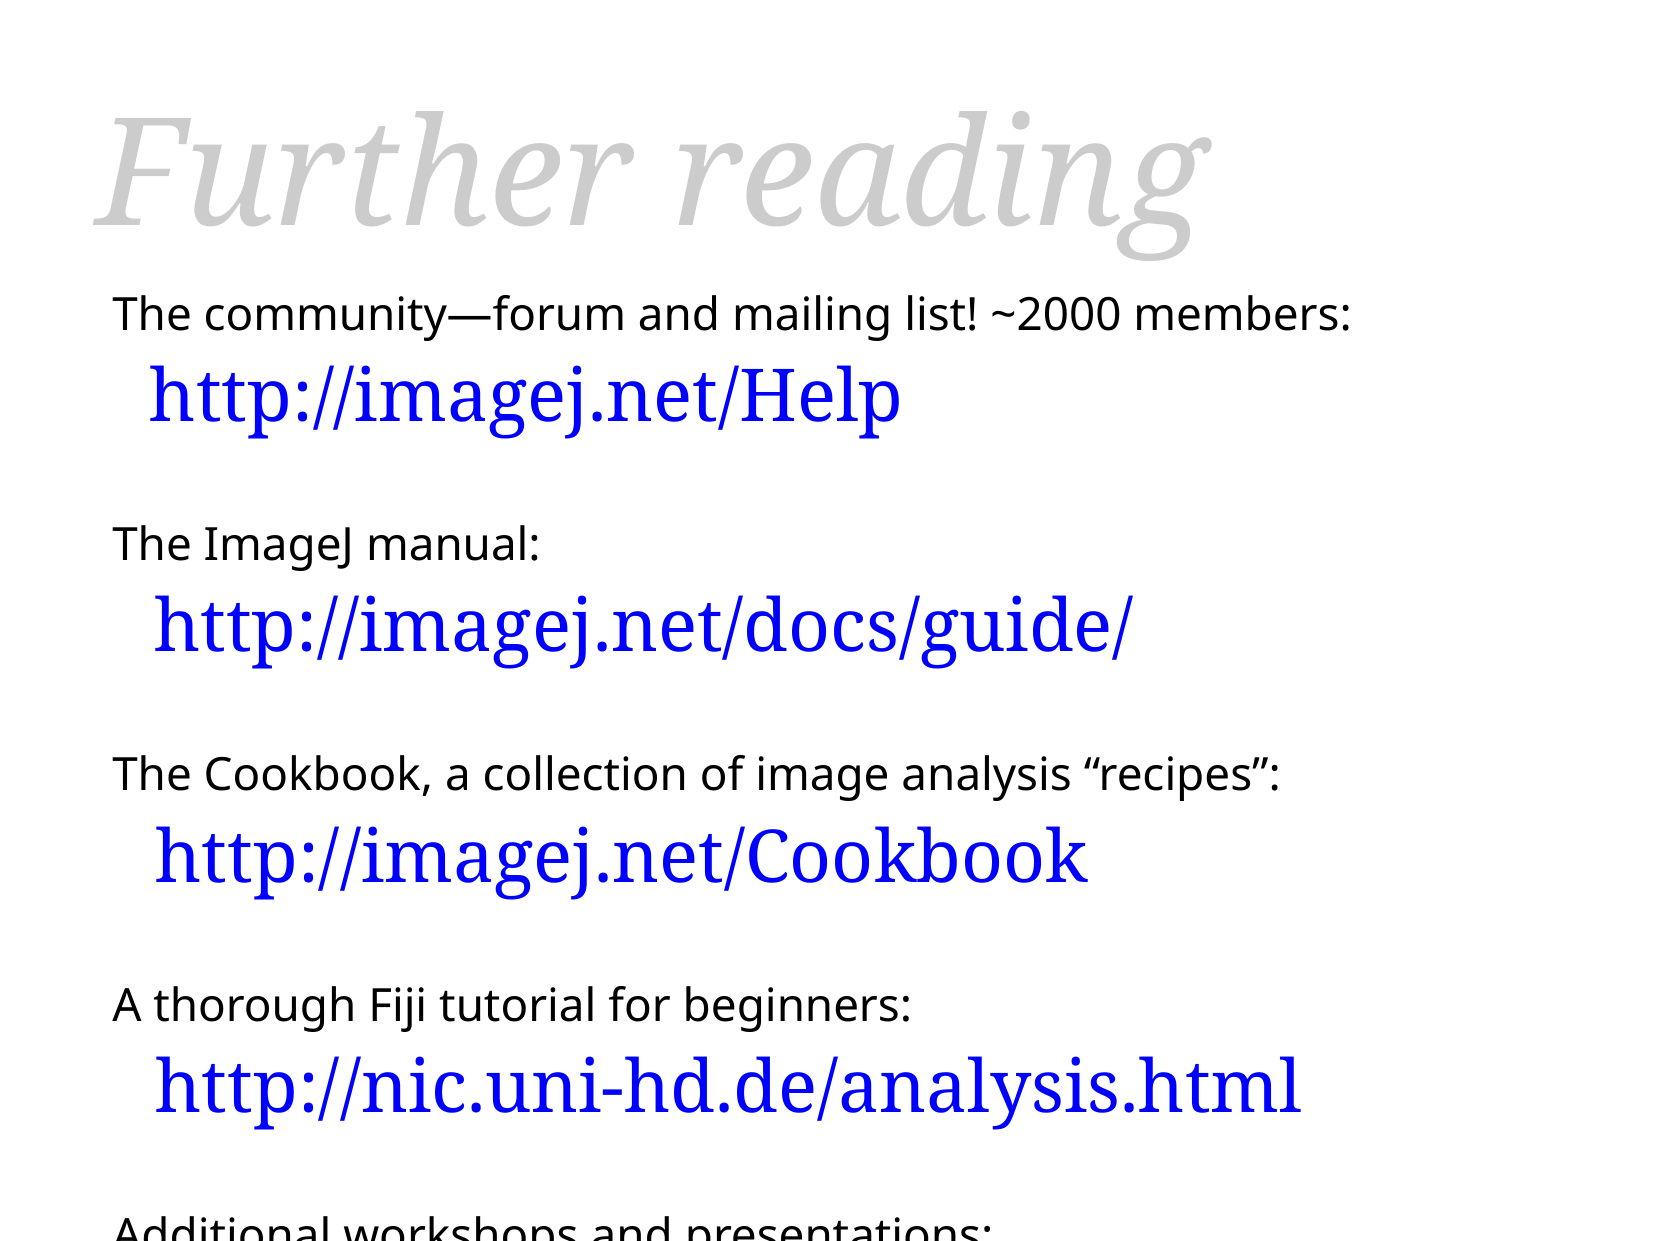

Further reading
The community—forum and mailing list! ~2000 members:
http://imagej.net/Help
The ImageJ manual:
 http://imagej.net/docs/guide/
The Cookbook, a collection of image analysis “recipes”:
 http://imagej.net/Cookbook
A thorough Fiji tutorial for beginners:
 http://nic.uni-hd.de/analysis.html
Additional workshops and presentations:
http://imagej.net/Presentations